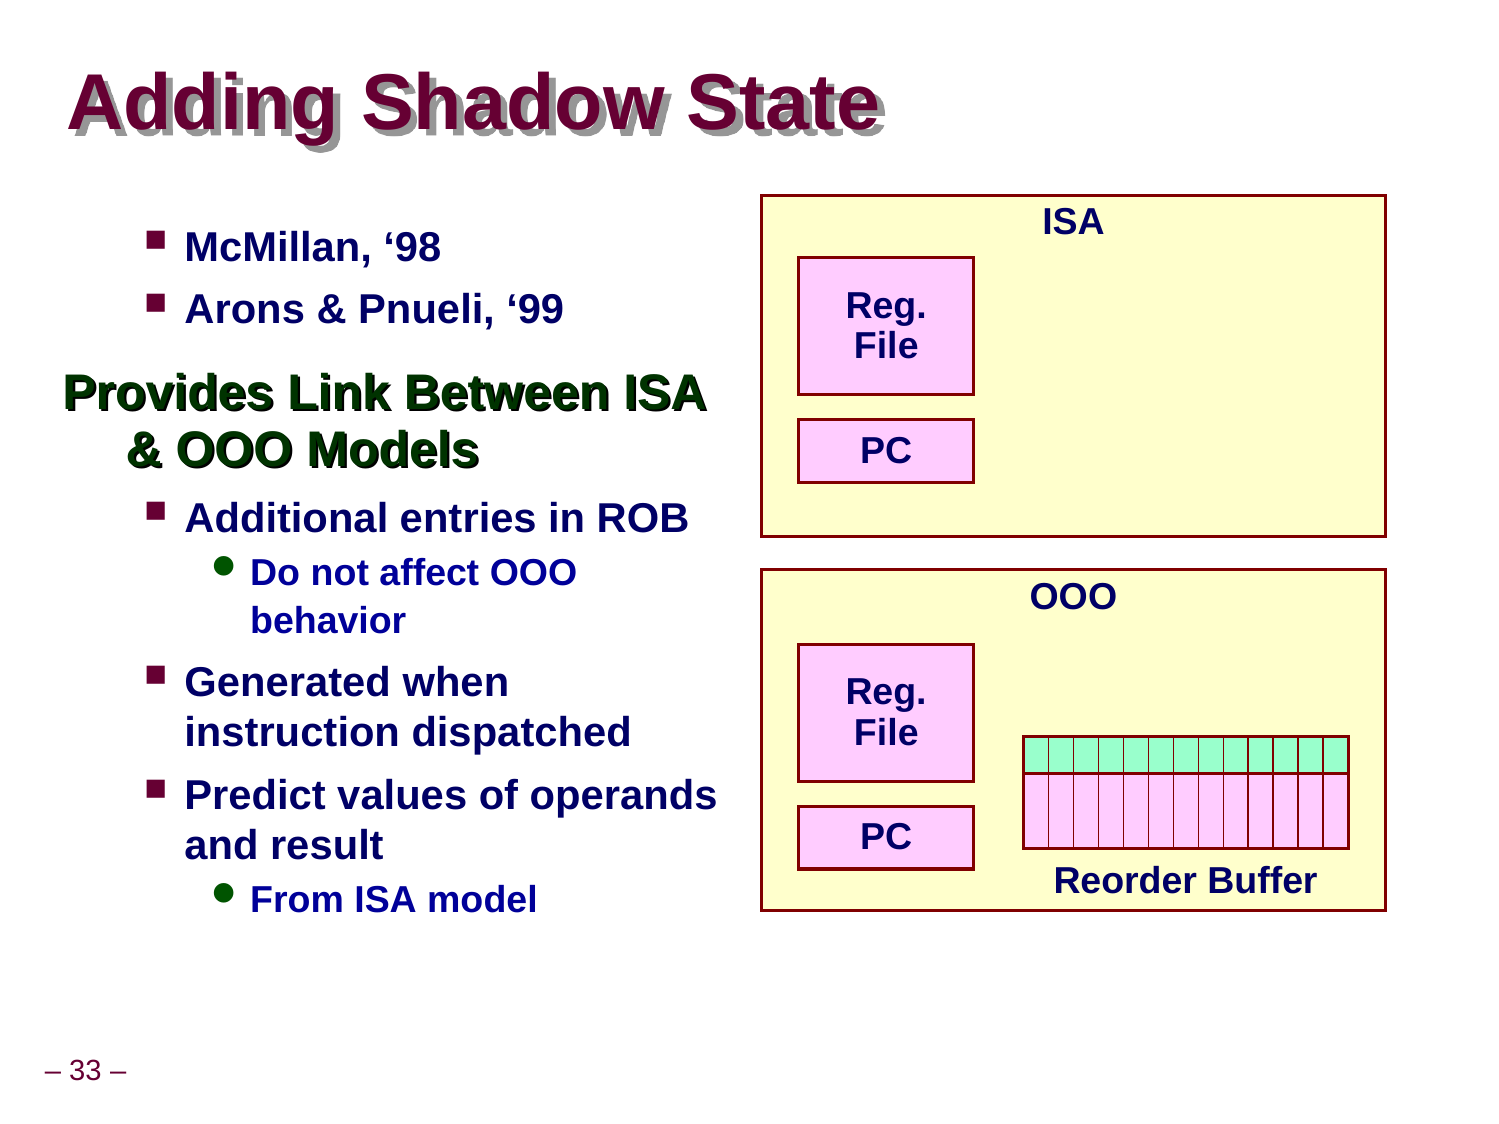

# Adding Shadow State
ISA
Reg.
File
PC
McMillan, ‘98
Arons & Pnueli, ‘99
Provides Link Between ISA & OOO Models
Additional entries in ROB
Do not affect OOO behavior
Generated when instruction dispatched
Predict values of operands and result
From ISA model
OOO
Reg.
File
PC
Reorder Buffer